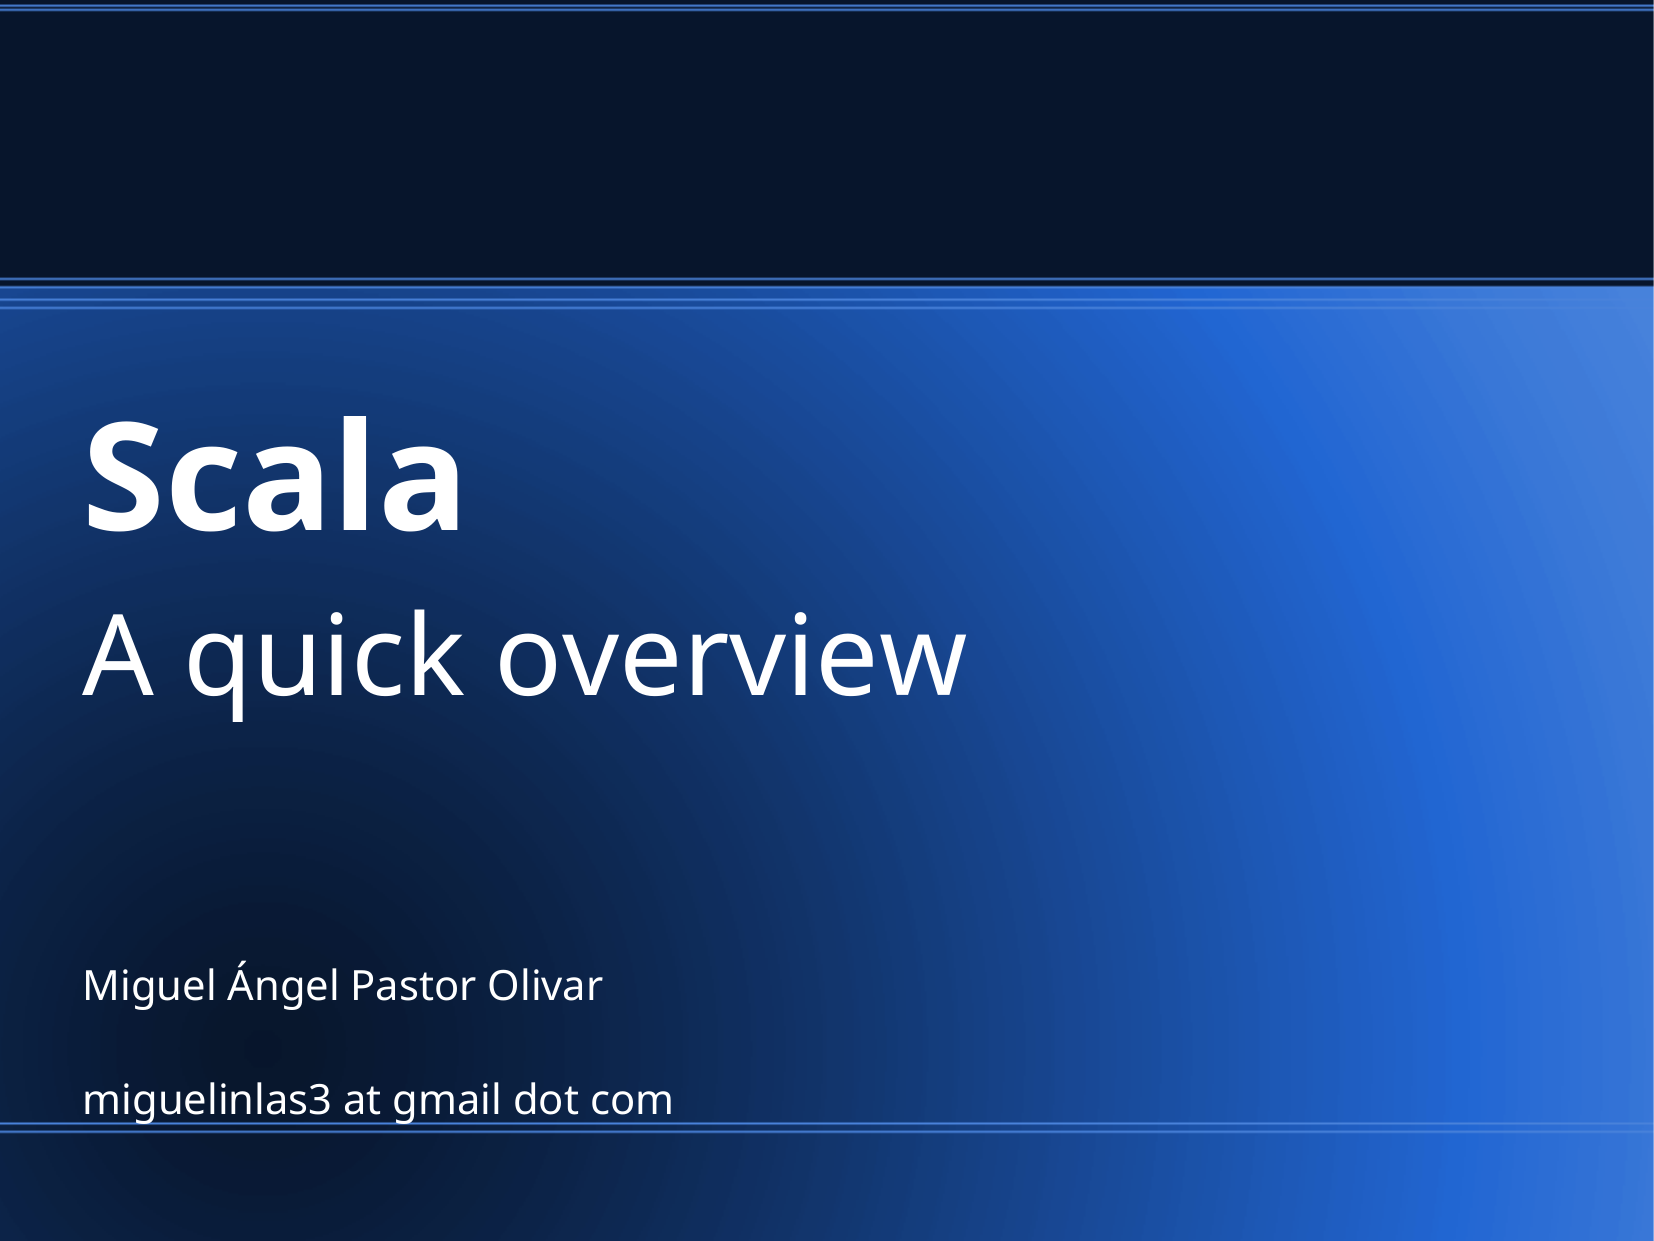

#
Scala
A quick overview
Miguel Ángel Pastor Olivar
miguelinlas3 at gmail dot com